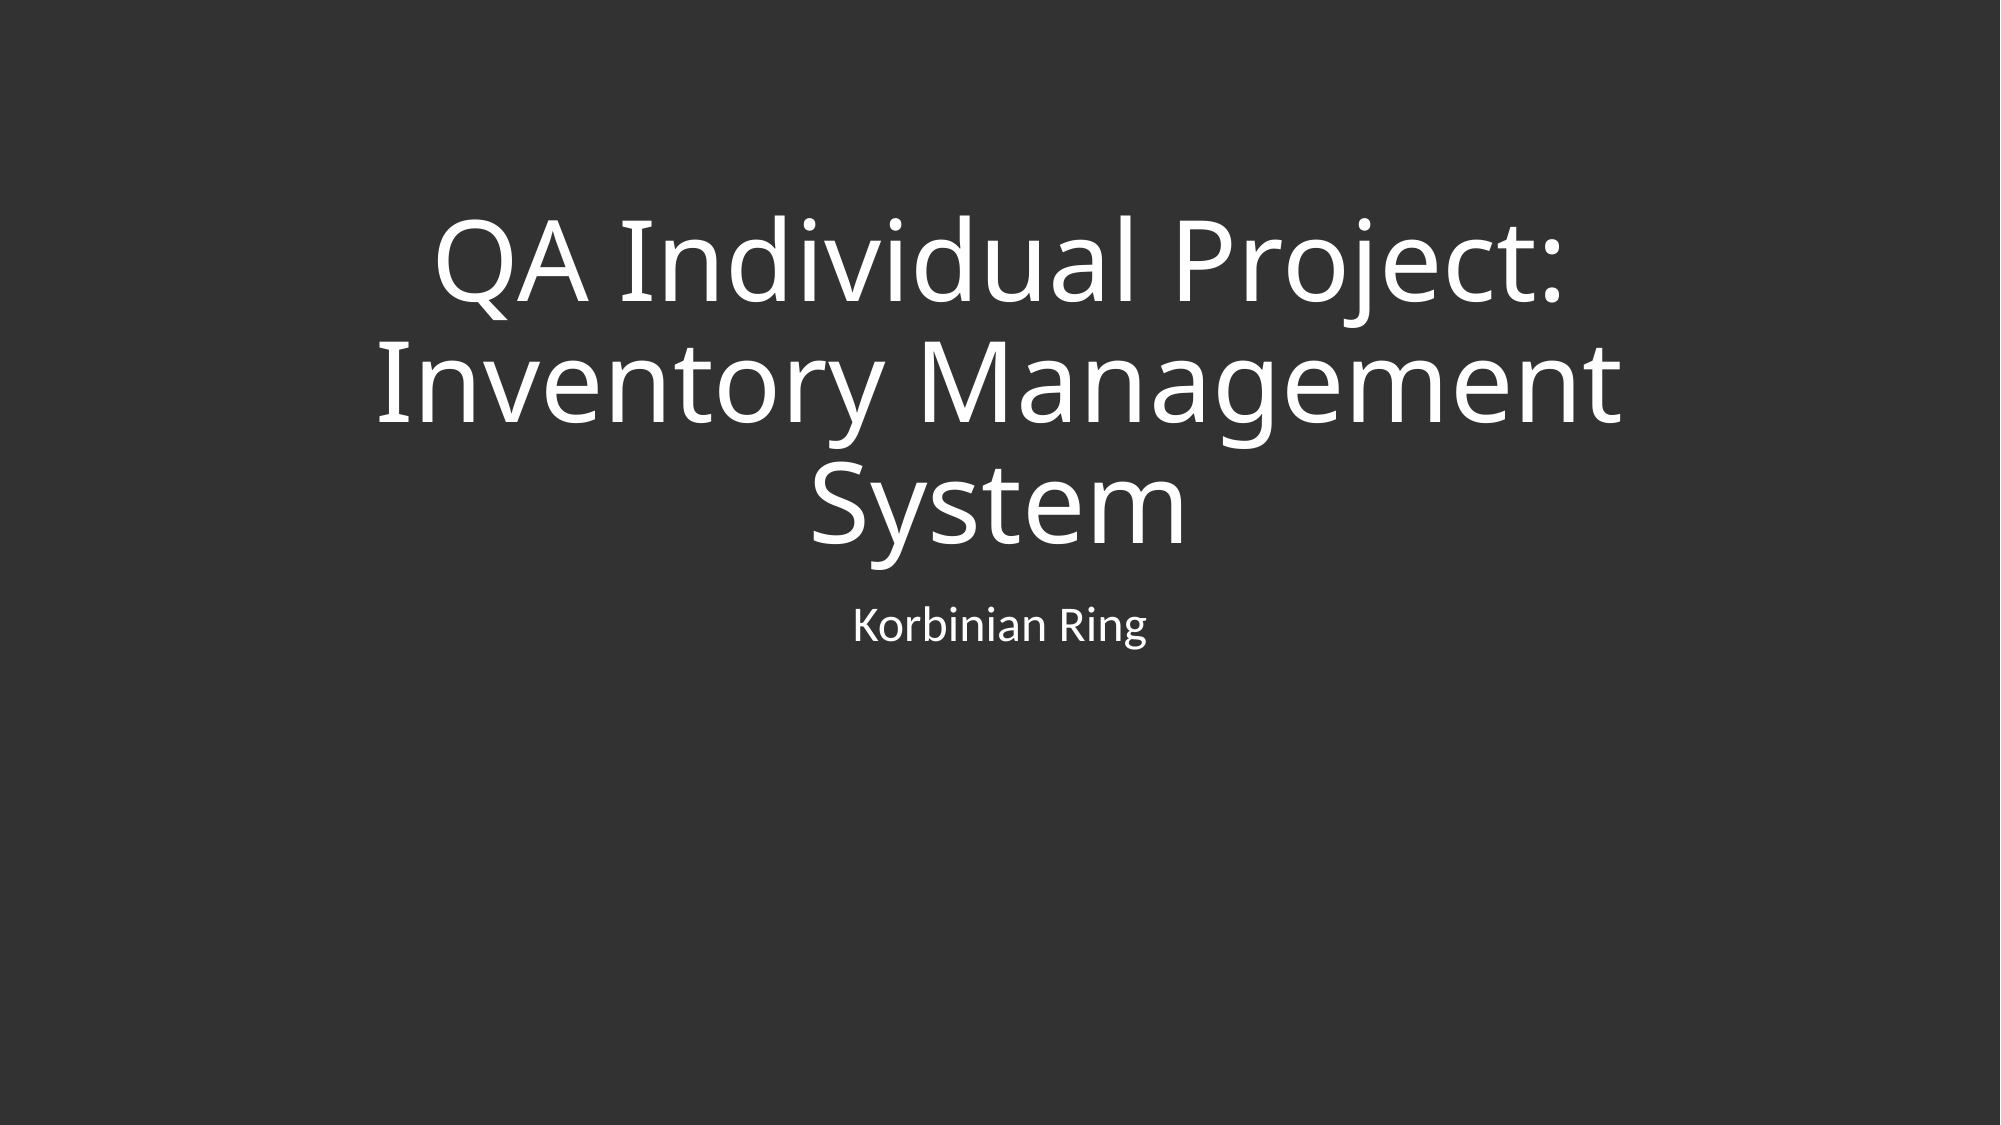

# QA Individual Project: Inventory Management System
Korbinian Ring